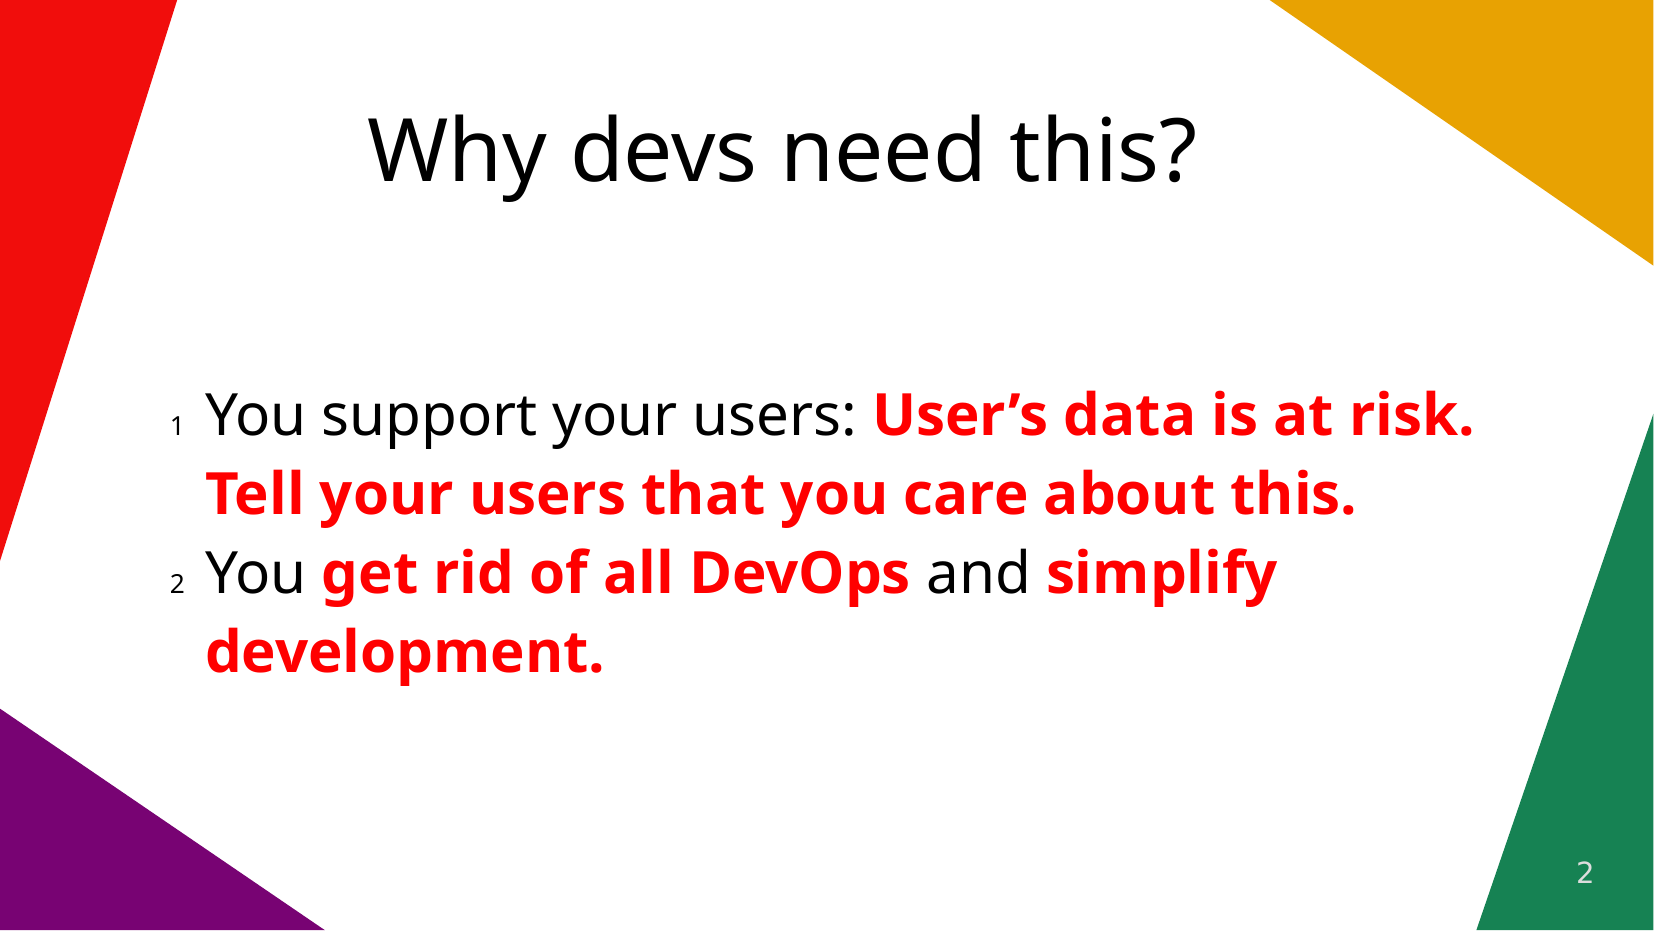

Why devs need this?
You support your users: User’s data is at risk.
Tell your users that you care about this.
You get rid of all DevOps and simplify
development.
2